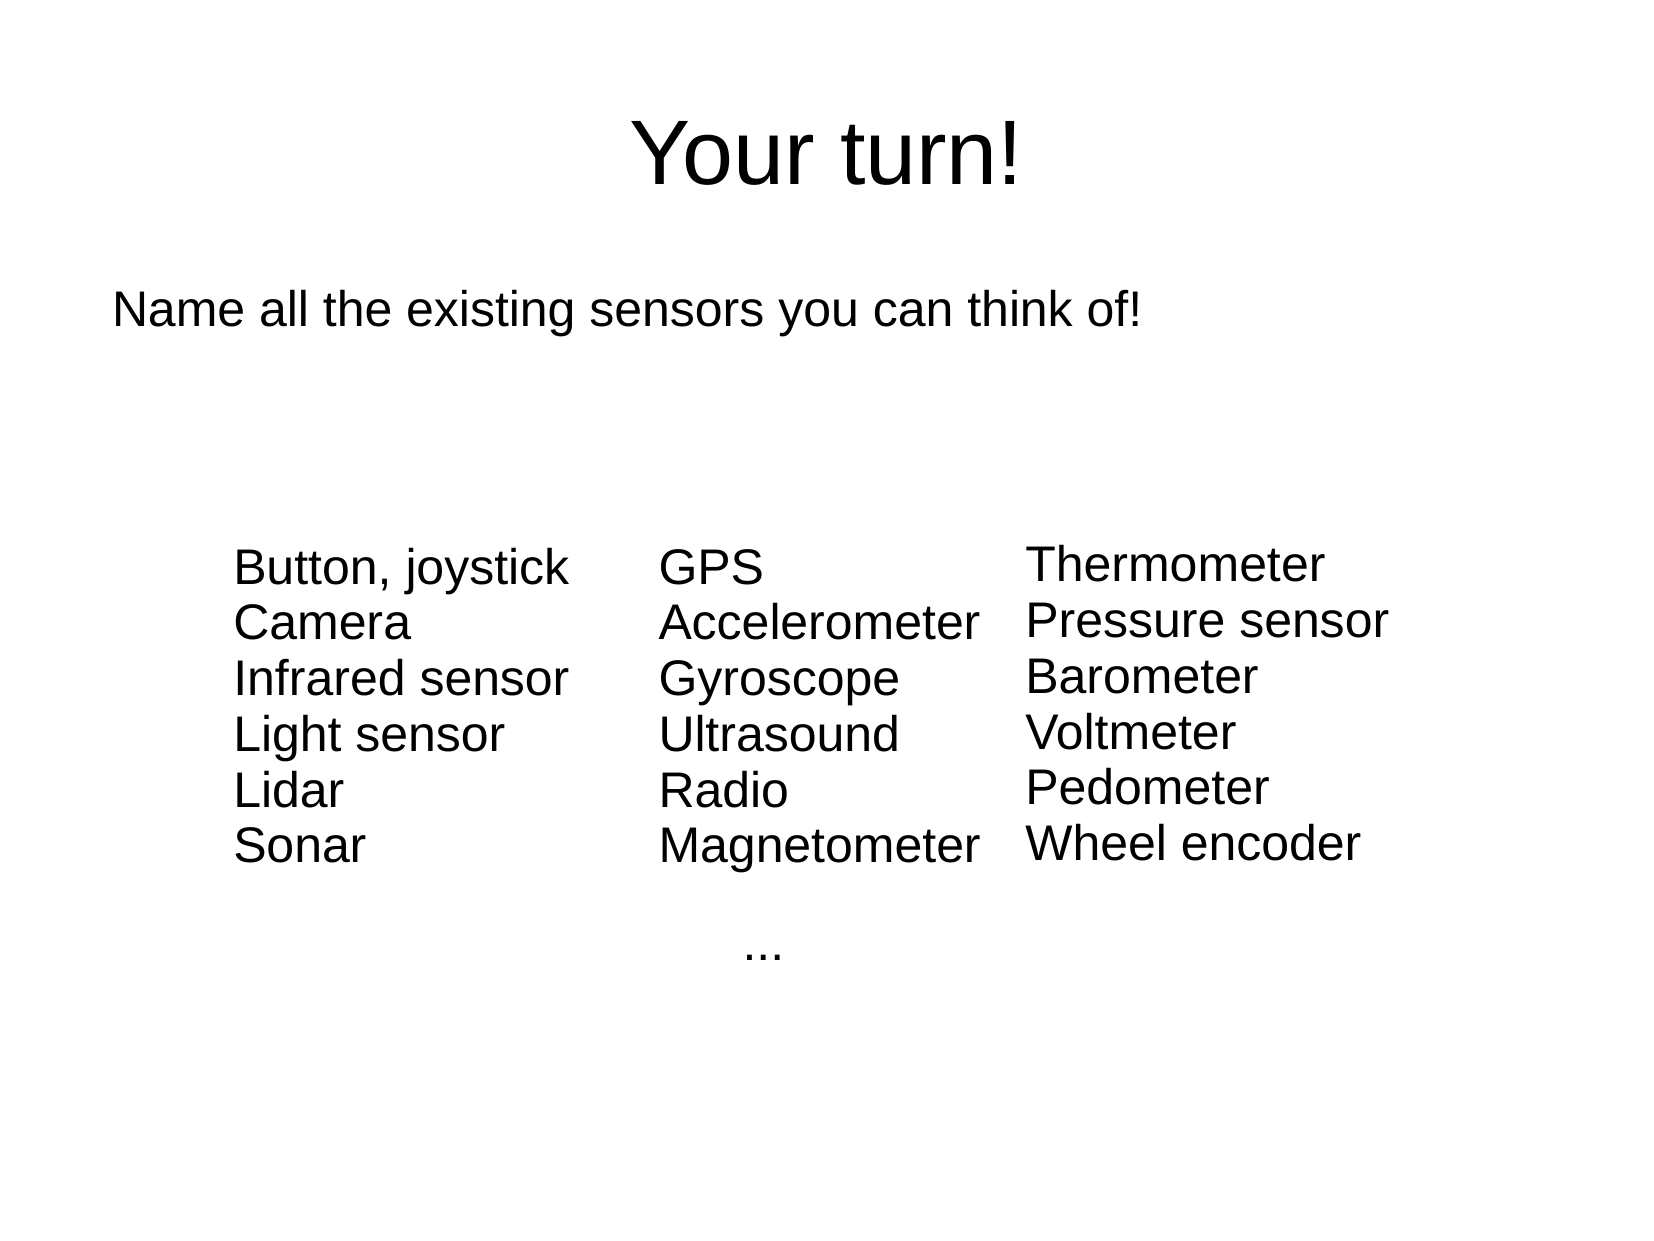

# Your turn!
Name all the existing sensors you can think of!
Thermometer
Pressure sensor
Barometer
Voltmeter
Pedometer
Wheel encoder
Button, joystick
Camera
Infrared sensor
Light sensor
Lidar
Sonar
GPS
Accelerometer
Gyroscope
Ultrasound
Radio
Magnetometer
 ...